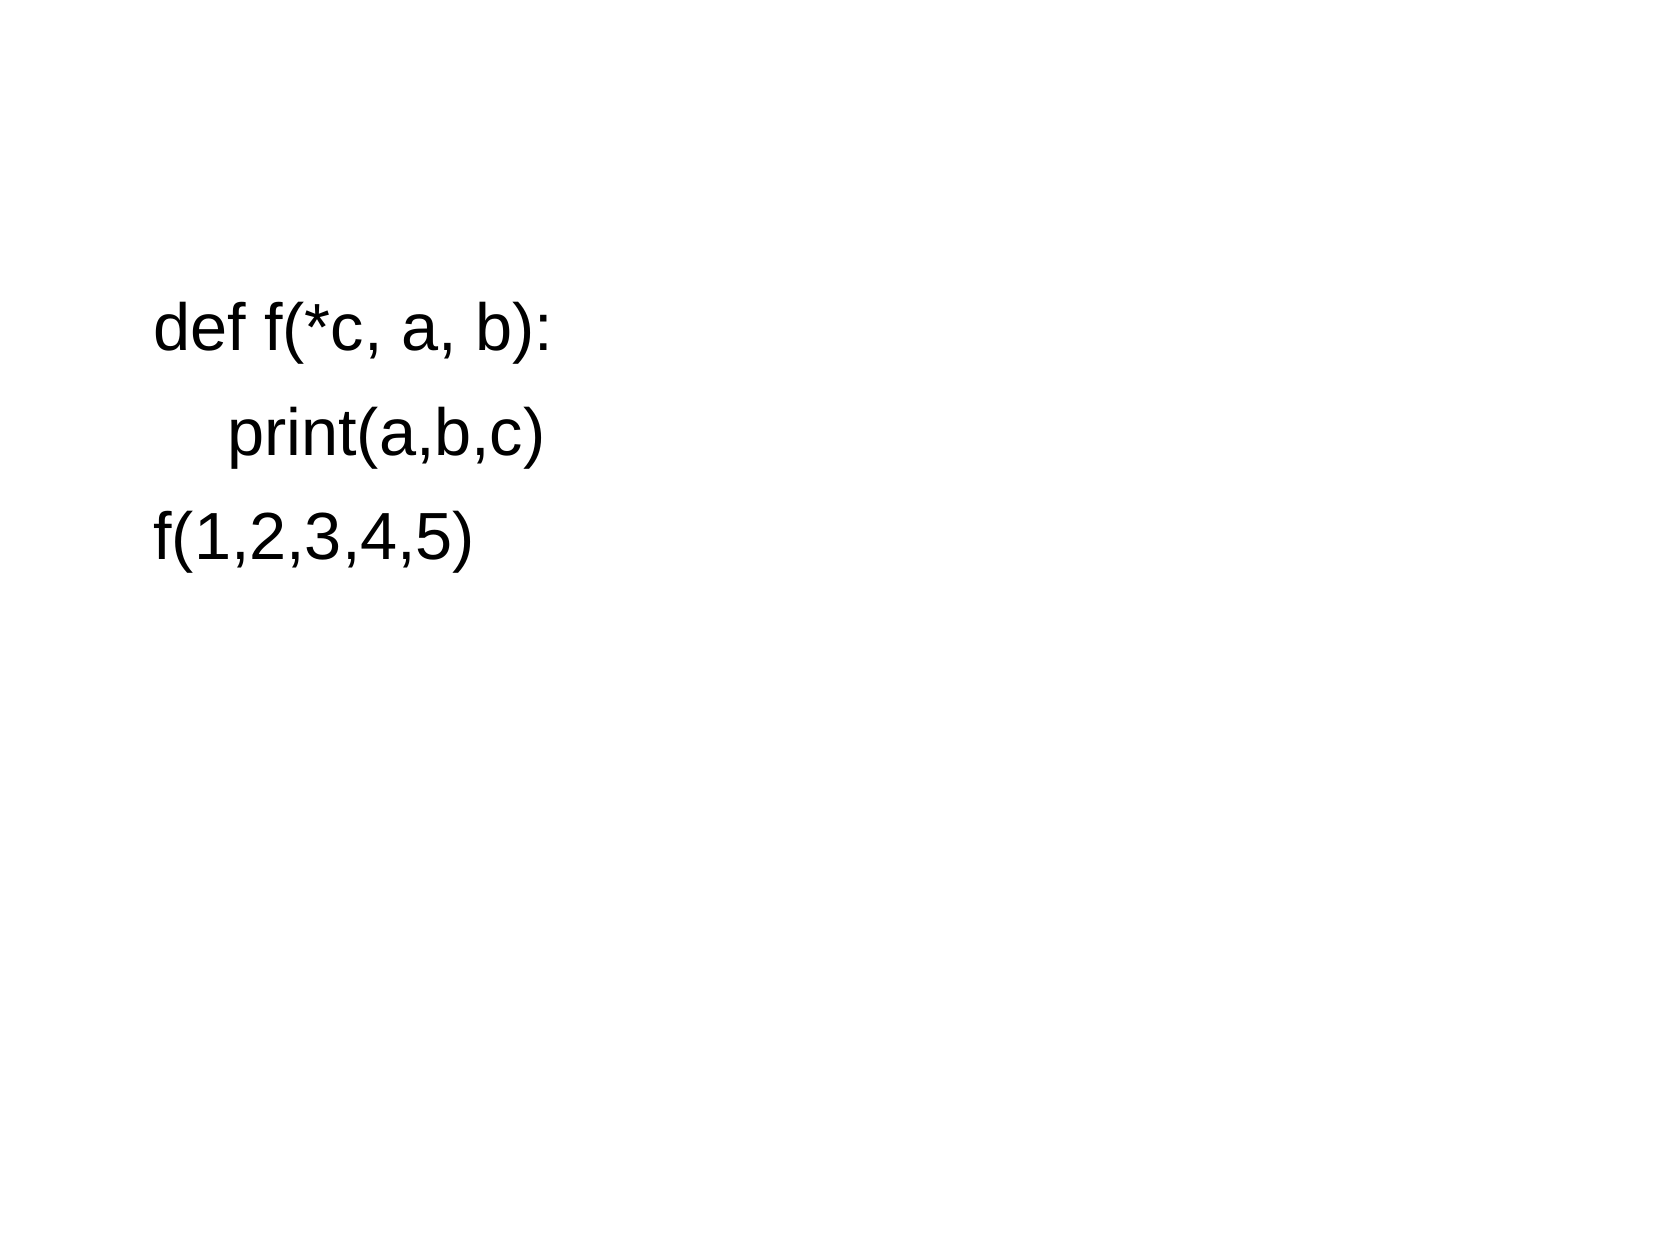

#
def f(*c, a, b):
 print(a,b,c)
f(1,2,3,4,5)